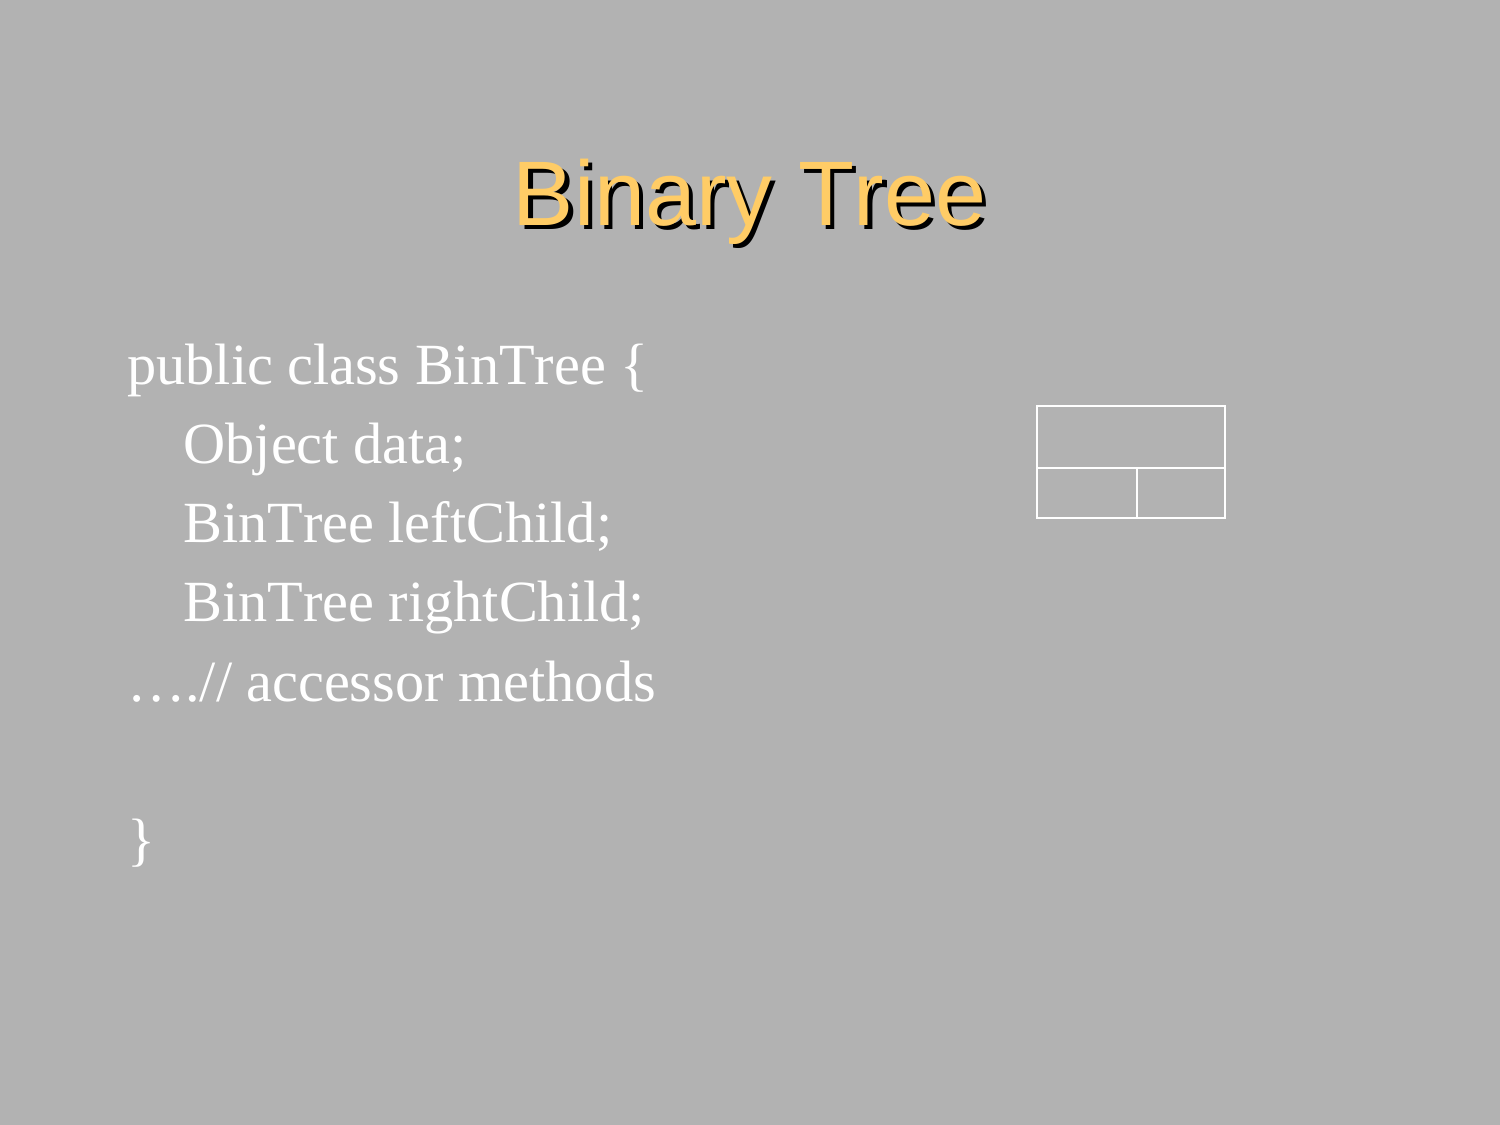

# Binary Tree
public class BinTree {
	Object data;
	BinTree leftChild;
	BinTree rightChild;
….// accessor methods
}